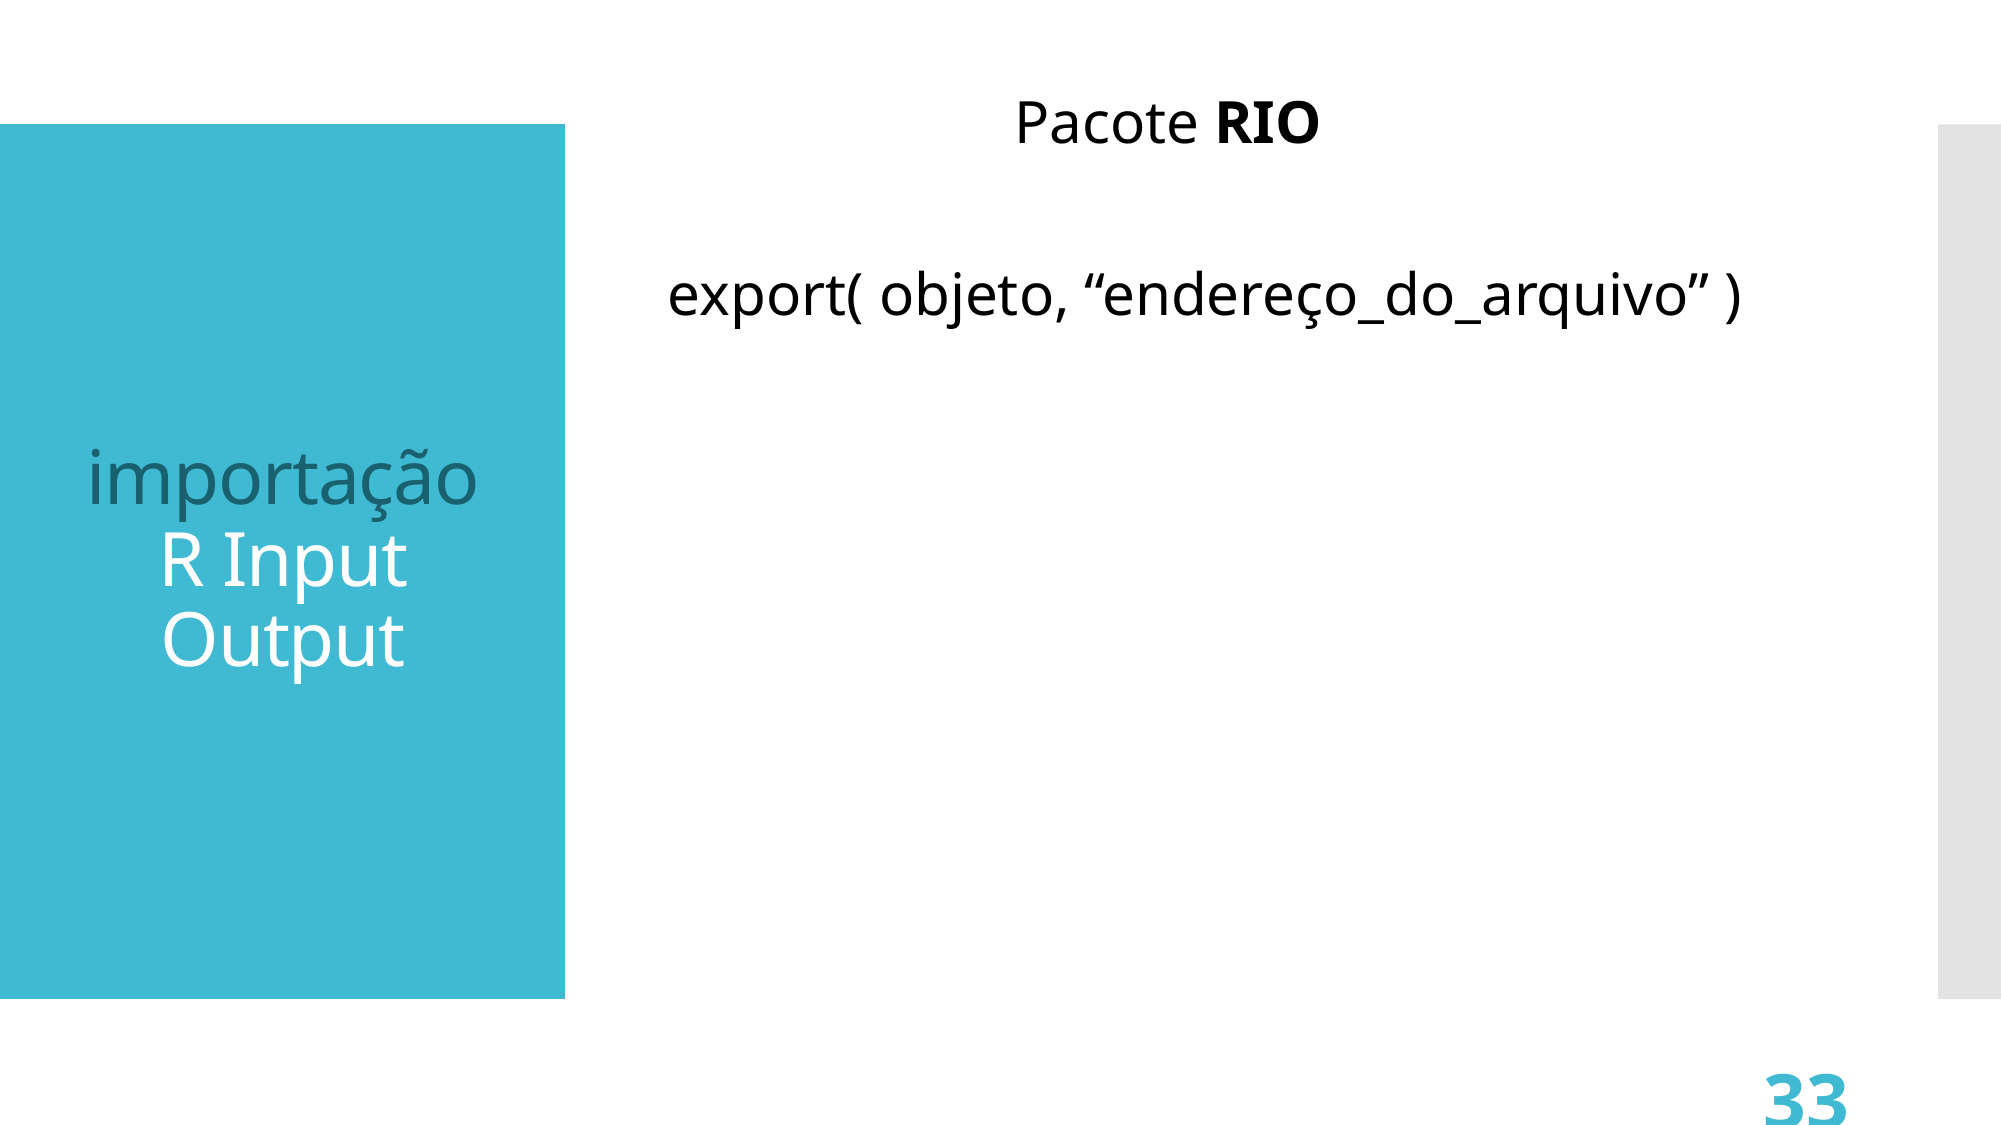

Pacote RIO
# importação R Input Output
export( objeto, “endereço_do_arquivo” )